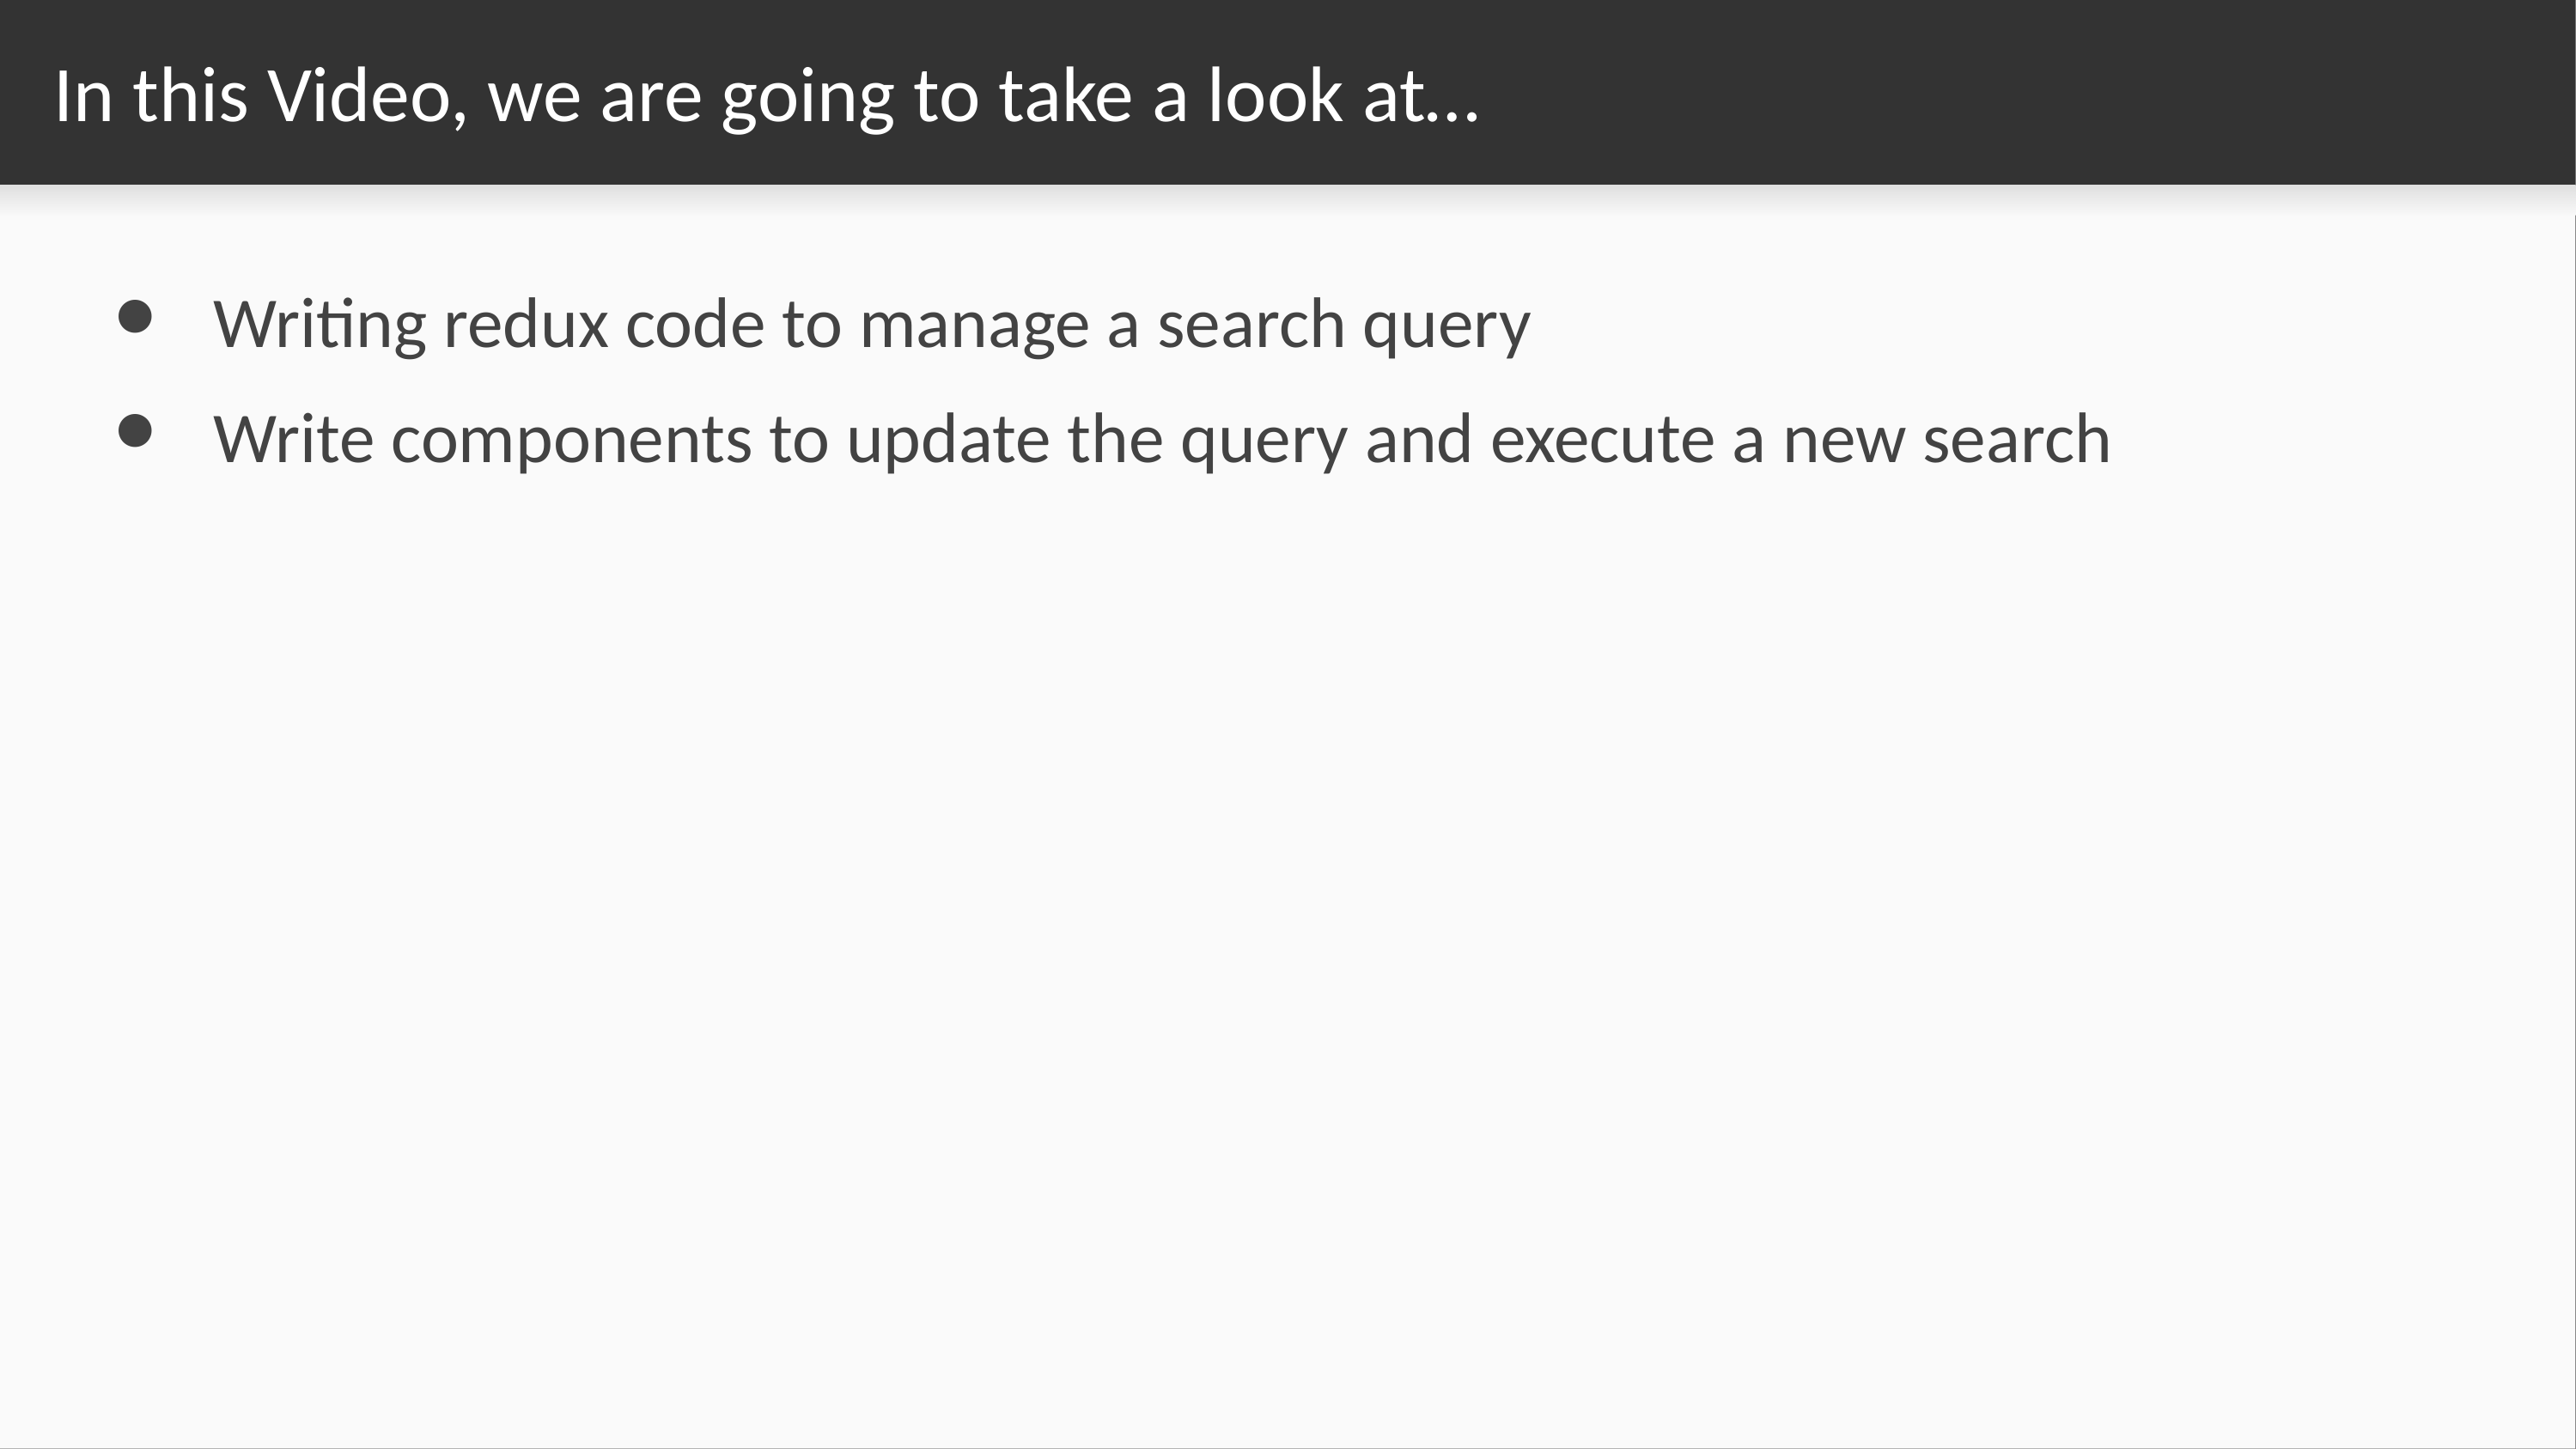

# In this Video, we are going to take a look at…
Writing redux code to manage a search query
Write components to update the query and execute a new search